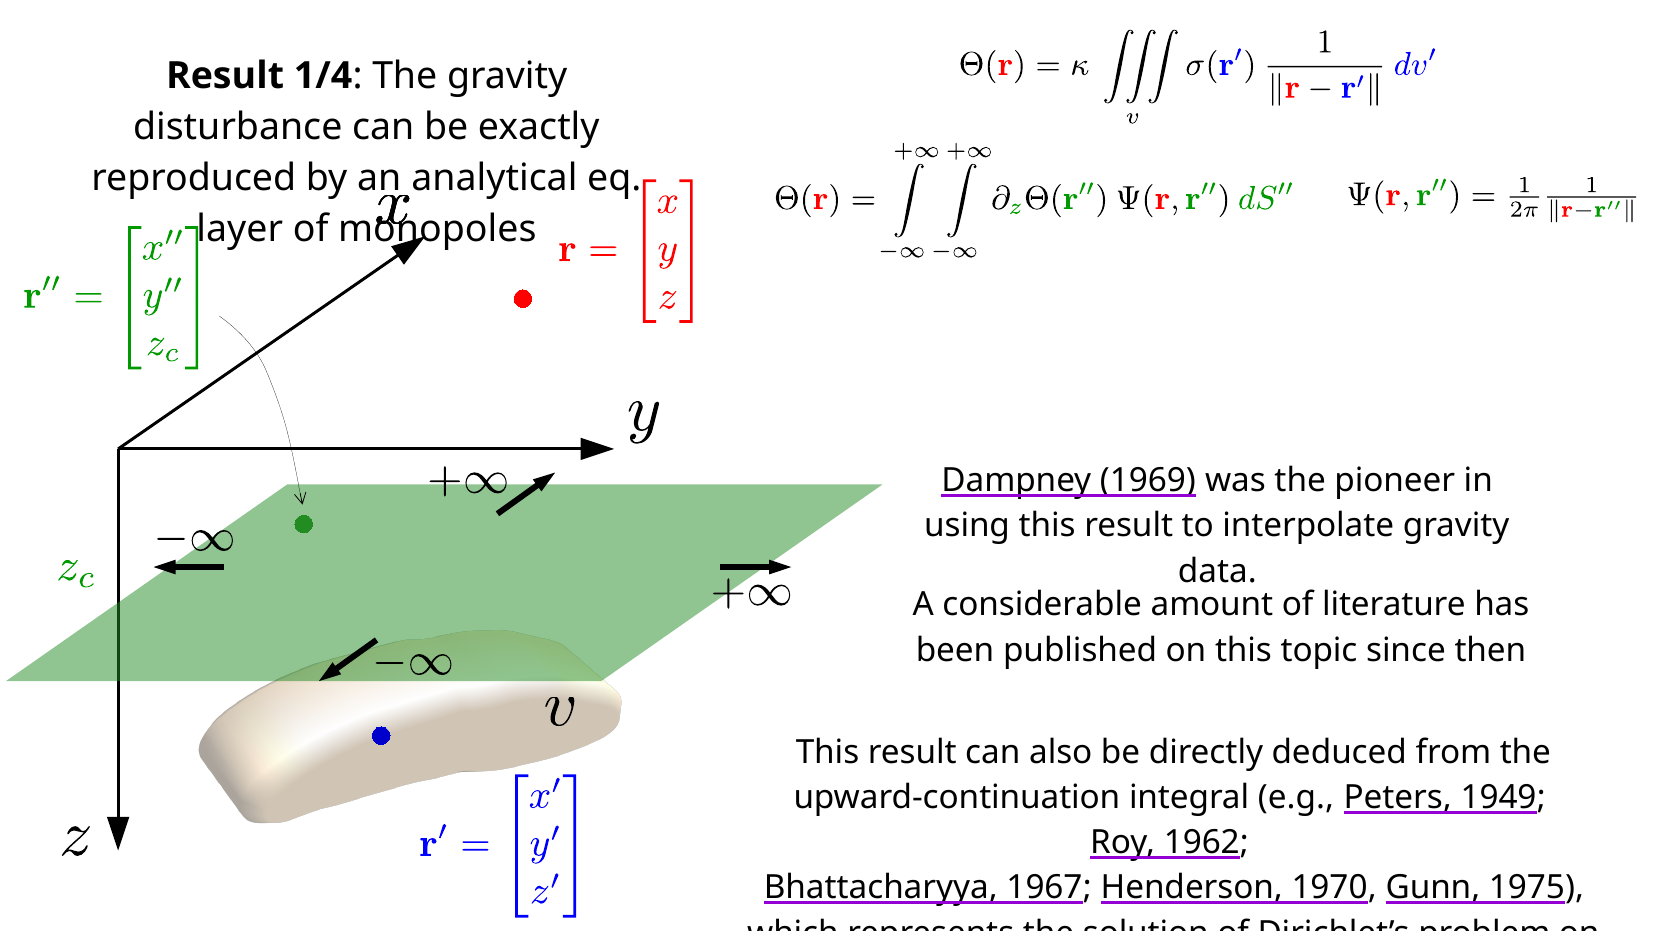

Result 1/4: The gravity disturbance can be exactly reproduced by an analytical eq. layer of monopoles
Dampney (1969) was the pioneer in using this result to interpolate gravity data.
A considerable amount of literature has been published on this topic since then
This result can also be directly deduced from the upward-continuation integral (e.g., Peters, 1949; Roy, 1962;
Bhattacharyya, 1967; Henderson, 1970, Gunn, 1975), which represents the solution of Dirichlet’s problem on a plane (Kellogg, 1967, p. 236)